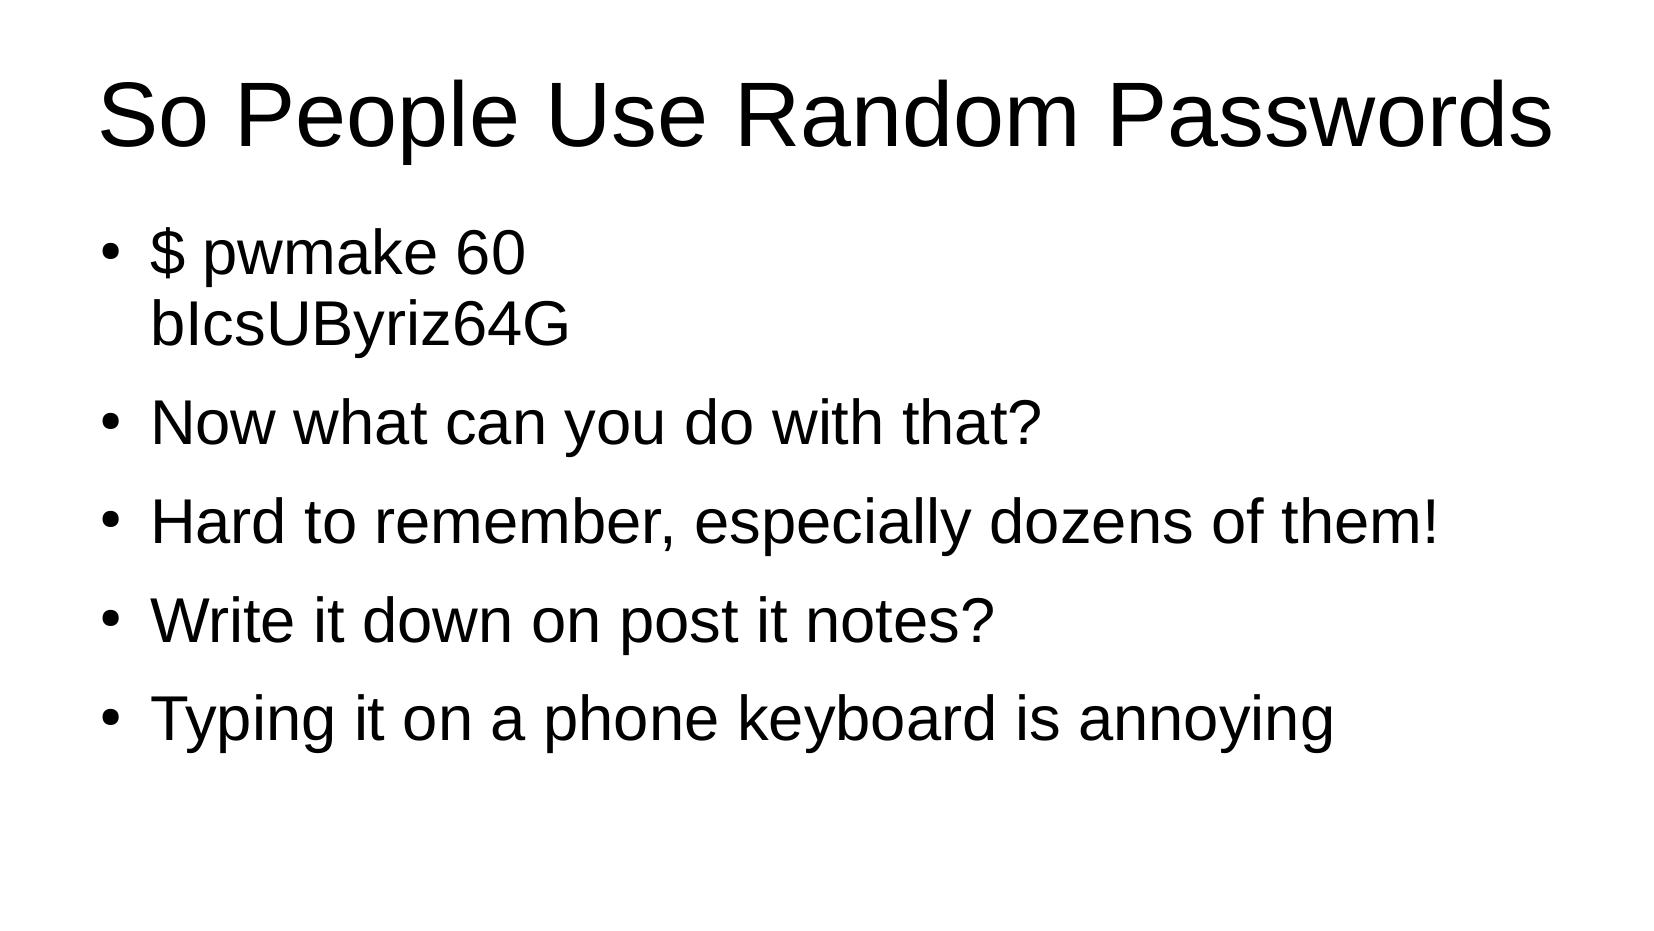

# So People Use Random Passwords
$ pwmake 60
bIcsUByriz64G
Now what can you do with that?
Hard to remember, especially dozens of them!
Write it down on post it notes?
Typing it on a phone keyboard is annoying